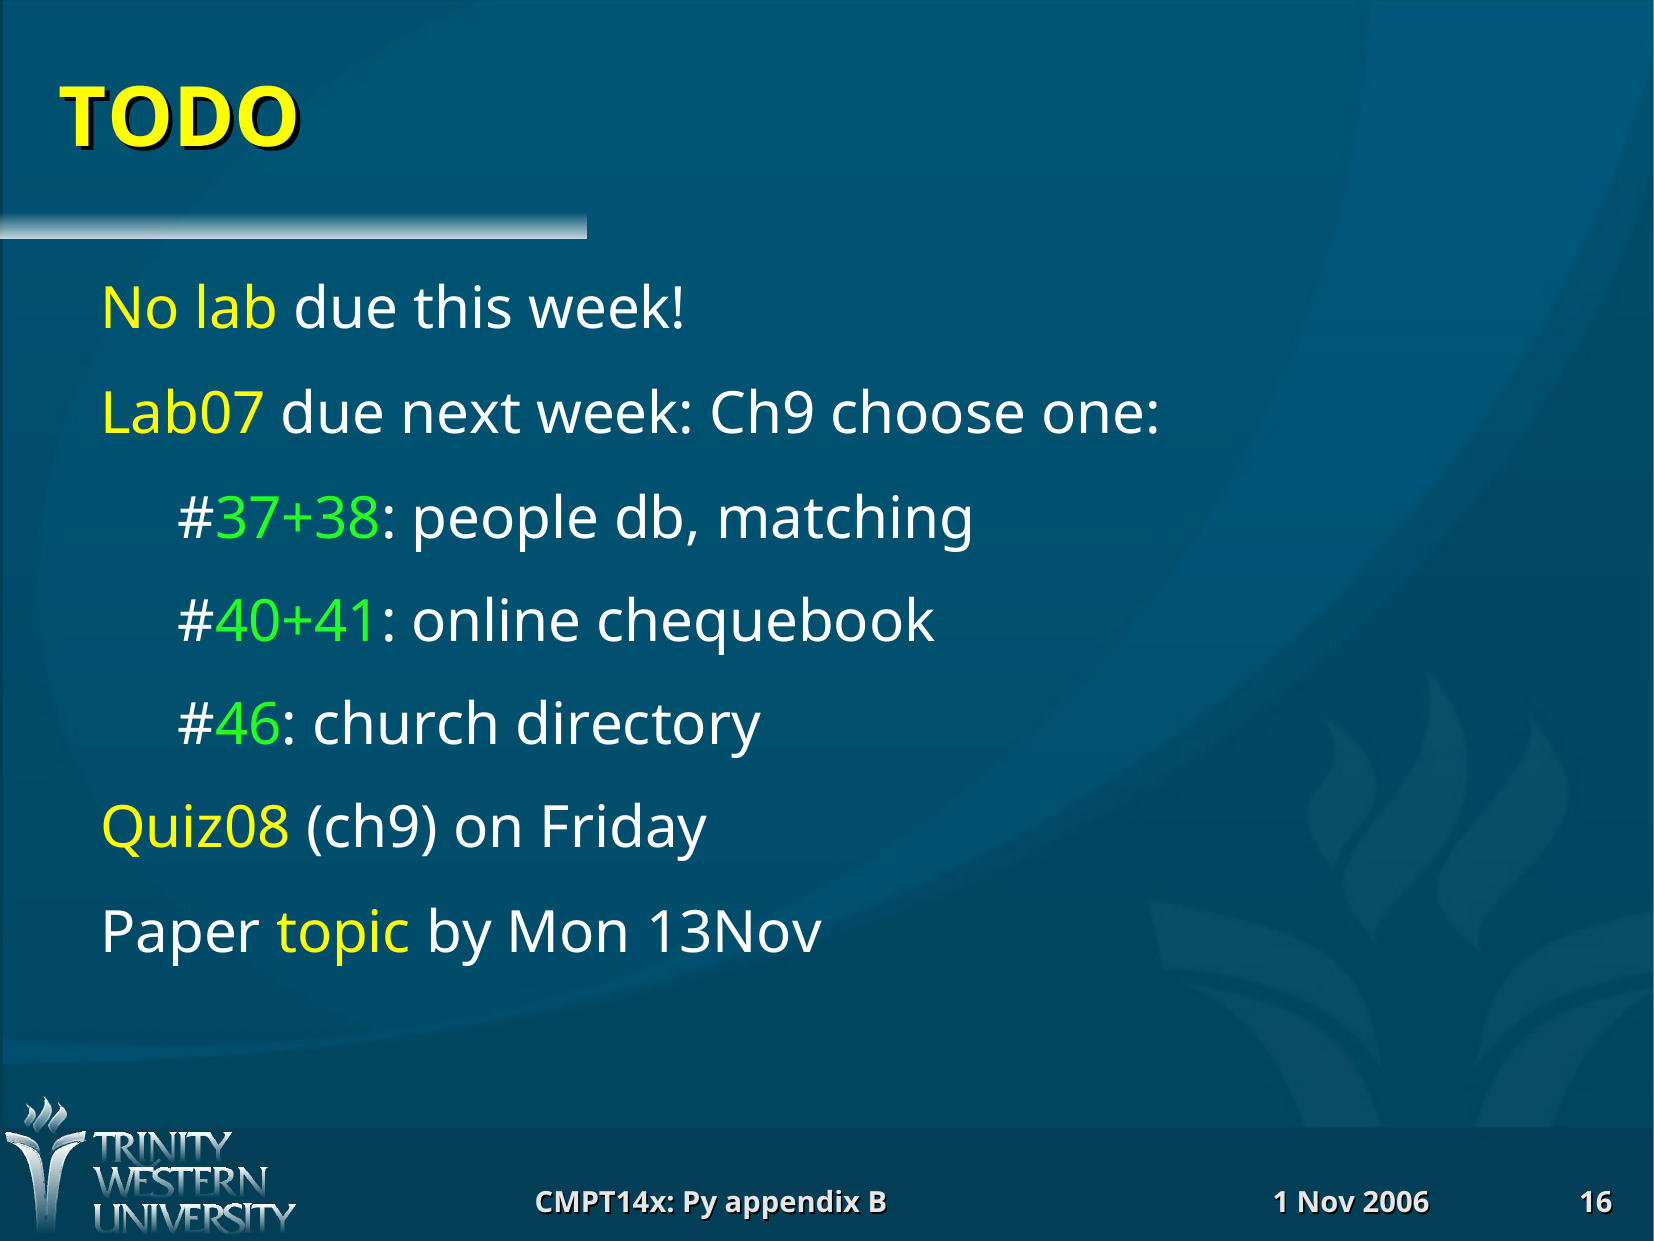

# TODO
No lab due this week!
Lab07 due next week: Ch9 choose one:
#37+38: people db, matching
#40+41: online chequebook
#46: church directory
Quiz08 (ch9) on Friday
Paper topic by Mon 13Nov
CMPT14x: Py appendix B
1 Nov 2006
16